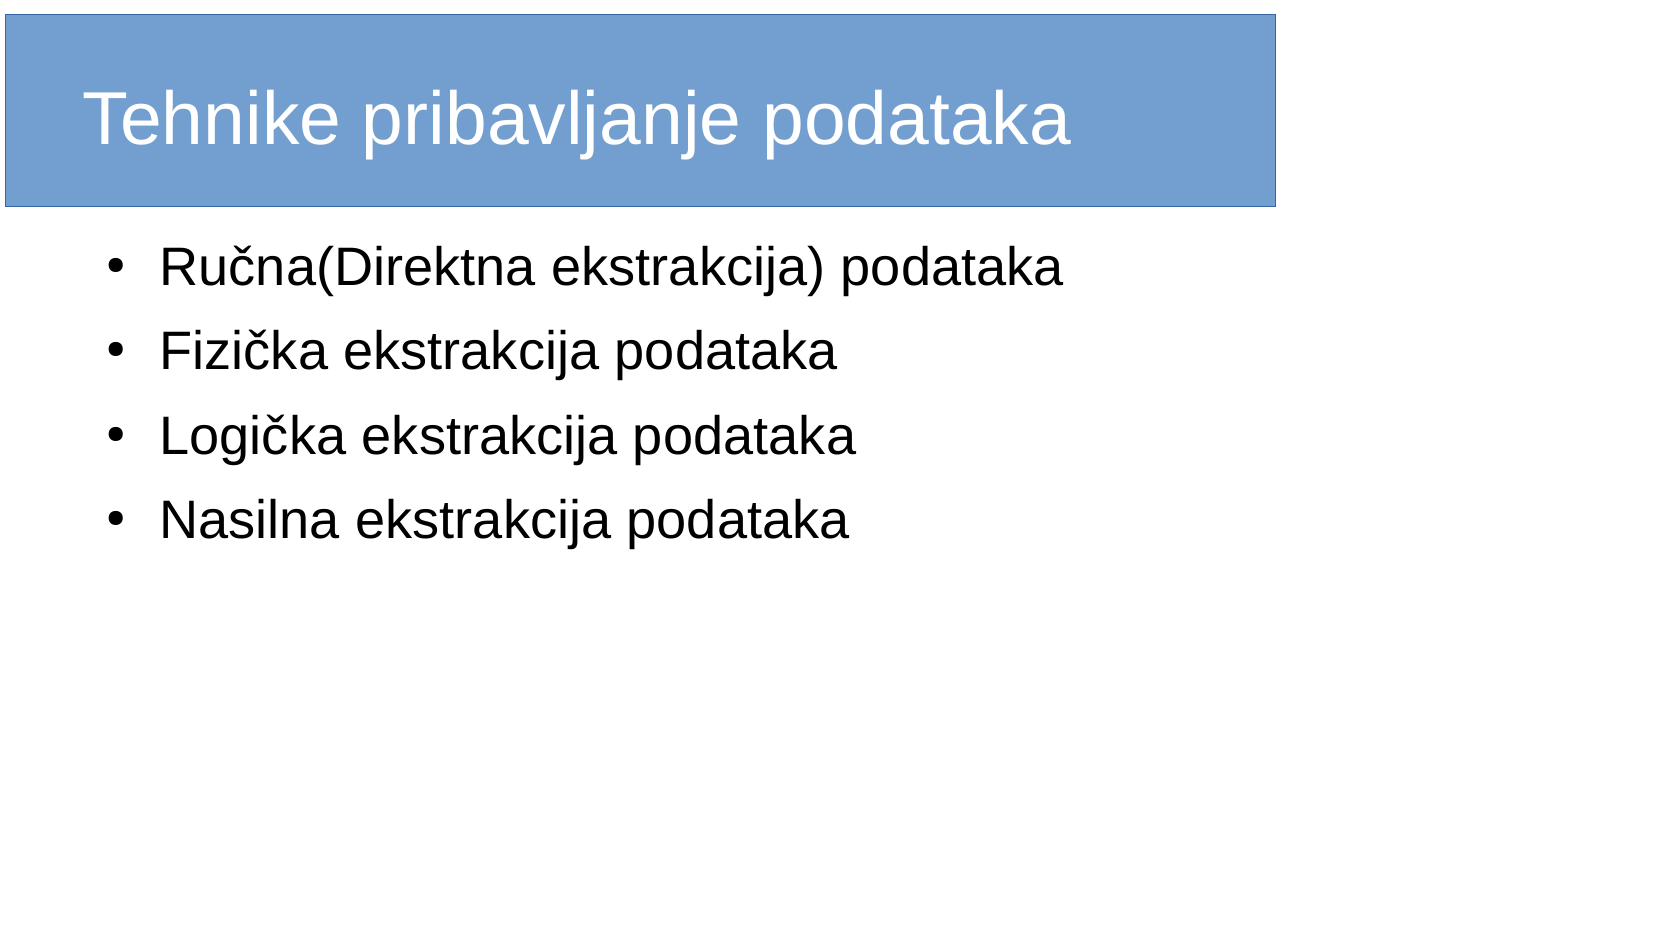

# Tehnike pribavljanje podataka
Ručna(Direktna ekstrakcija) podataka
Fizička ekstrakcija podataka
Logička ekstrakcija podataka
Nasilna ekstrakcija podataka